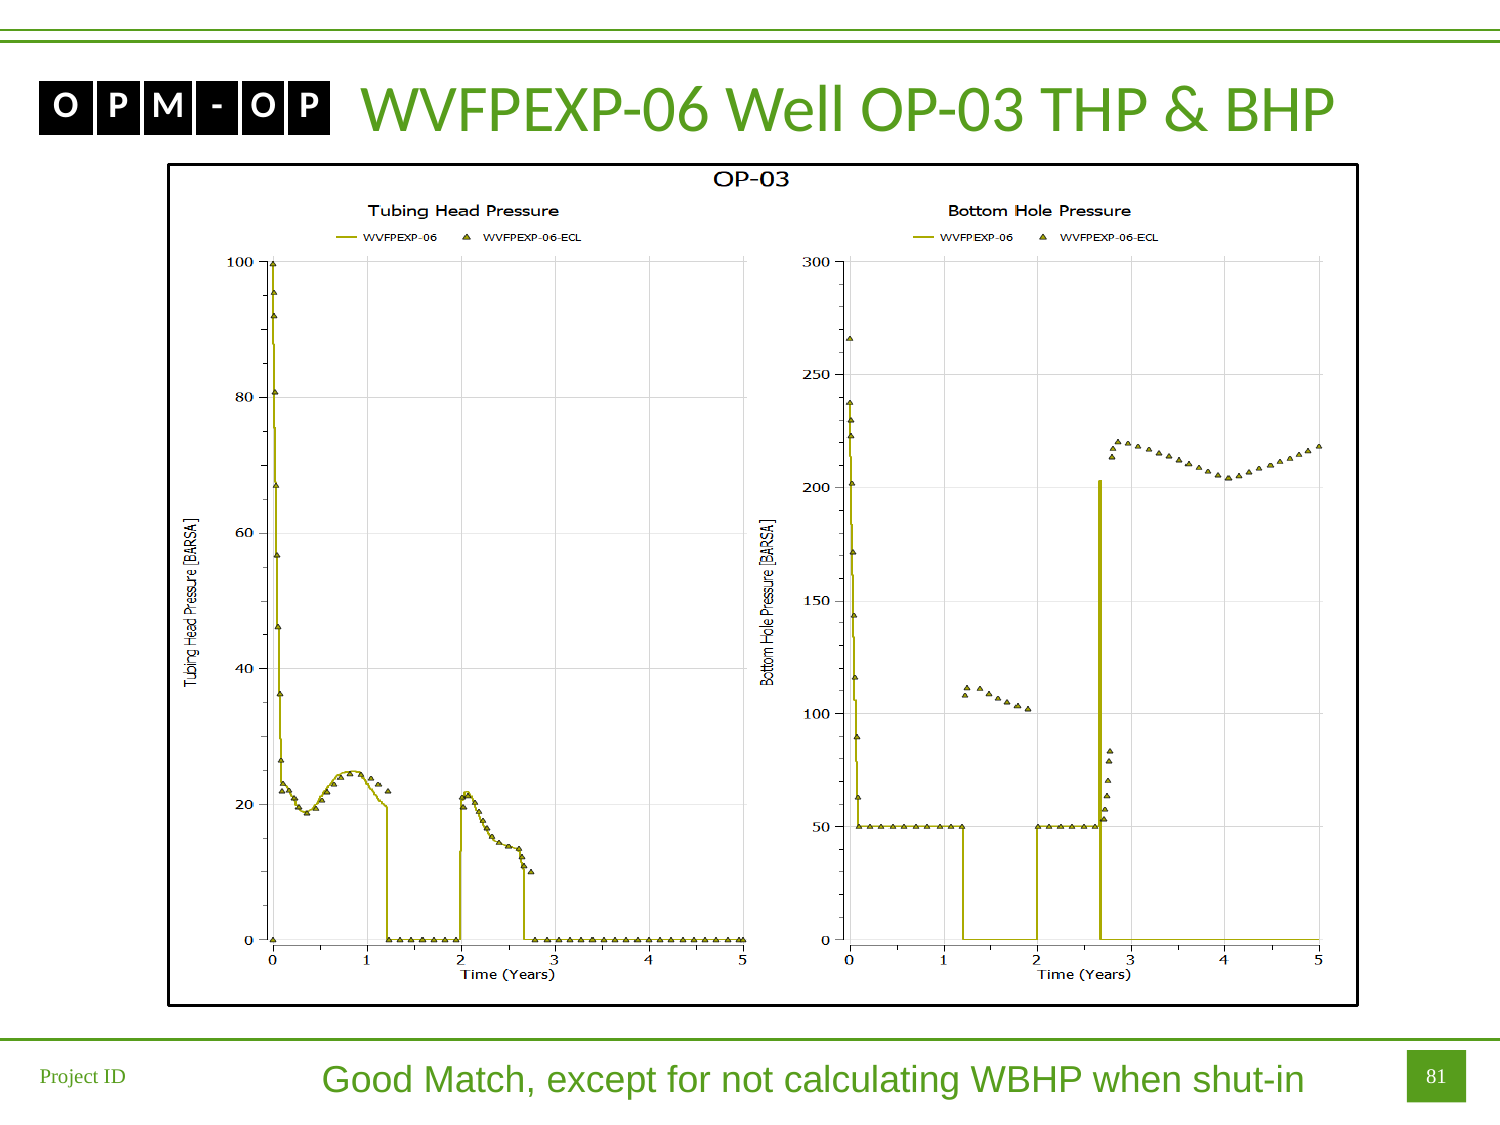

# WVFPEXP-06 Well OP-03 THP & BHP
Project ID
81
Good Match, except for not calculating WBHP when shut-in